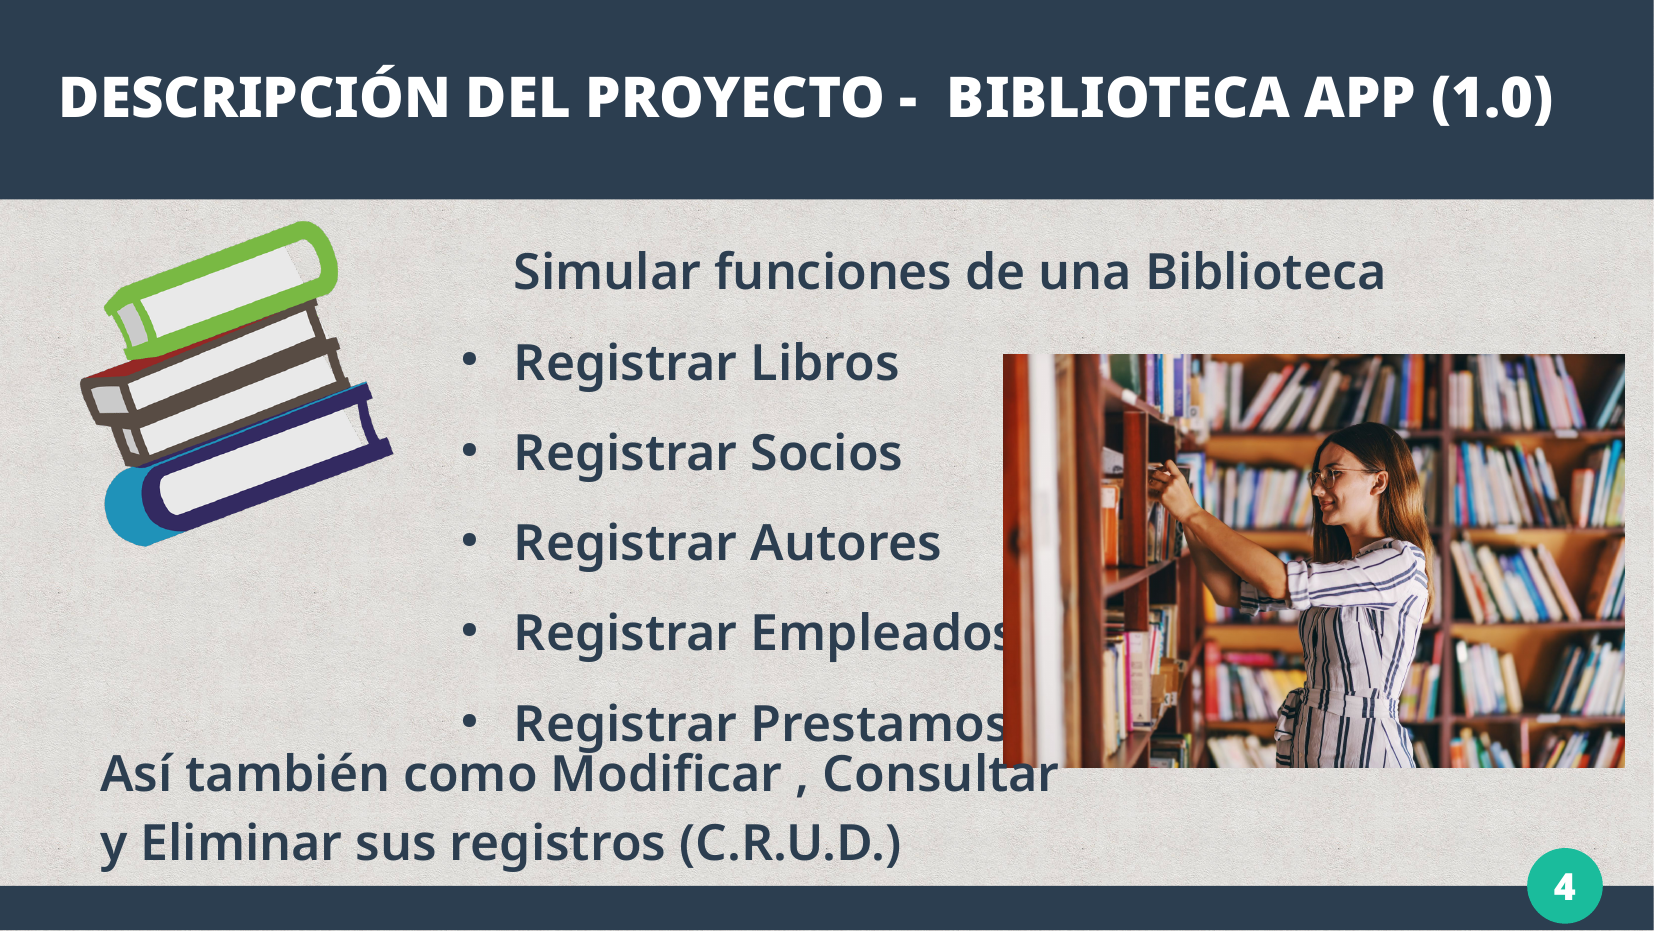

# DESCRIPCIÓN DEL PROYECTO - BIBLIOTECA APP (1.0)
Simular funciones de una Biblioteca
Registrar Libros
Registrar Socios
Registrar Autores
Registrar Empleados
Registrar Prestamos
Así también como Modificar , Consultar y Eliminar sus registros (C.R.U.D.)